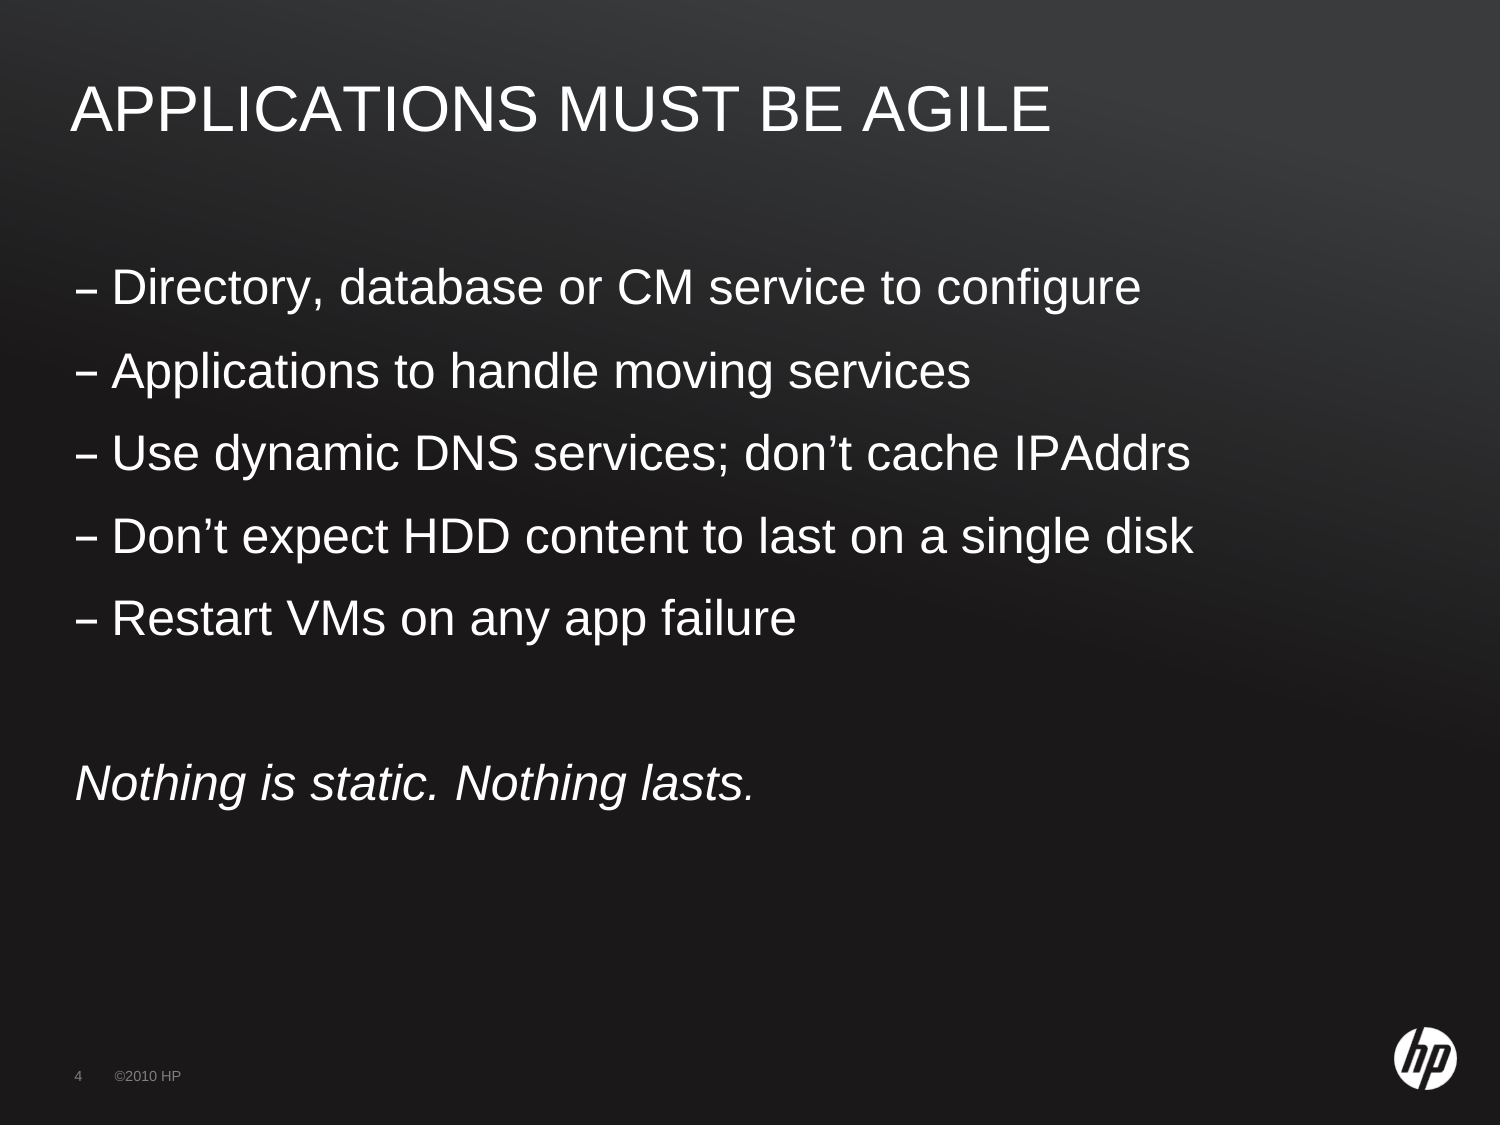

APPLICATIONS MUST BE AGILE
Directory, database or CM service to configure
Applications to handle moving services
Use dynamic DNS services; don’t cache IPAddrs
Don’t expect HDD content to last on a single disk
Restart VMs on any app failure
Nothing is static. Nothing lasts.